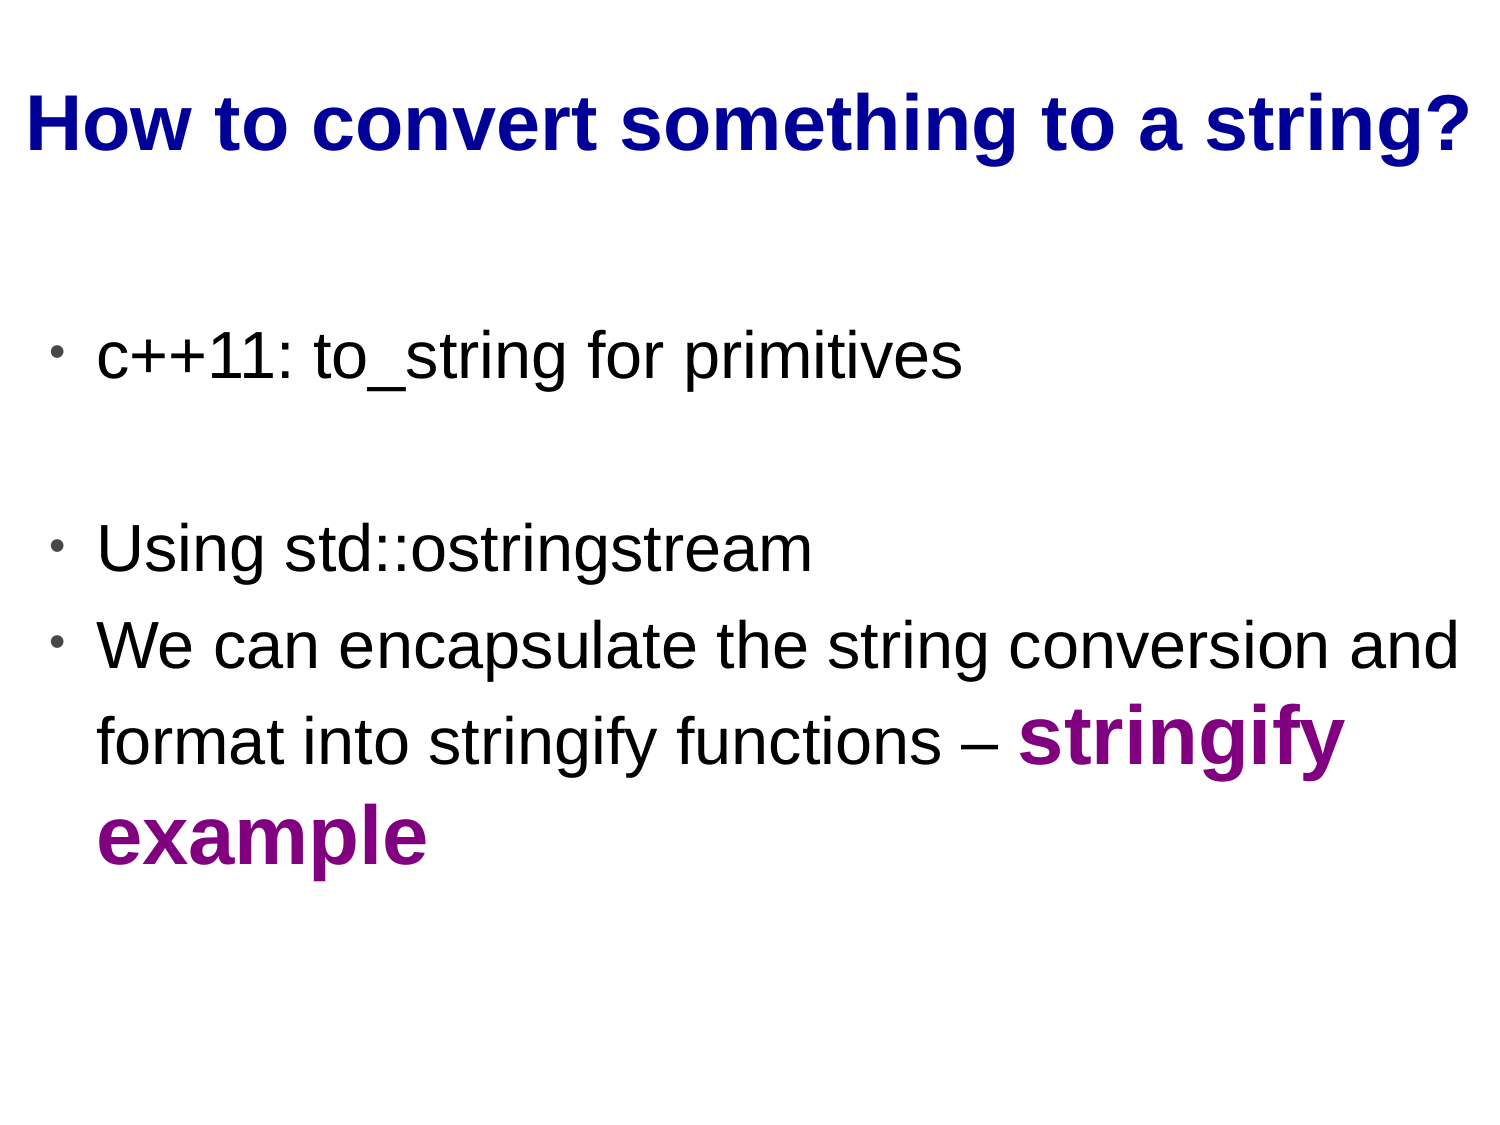

# How to convert something to a string?
c++11: to_string for primitives
Using std::ostringstream
We can encapsulate the string conversion and format into stringify functions – stringify example